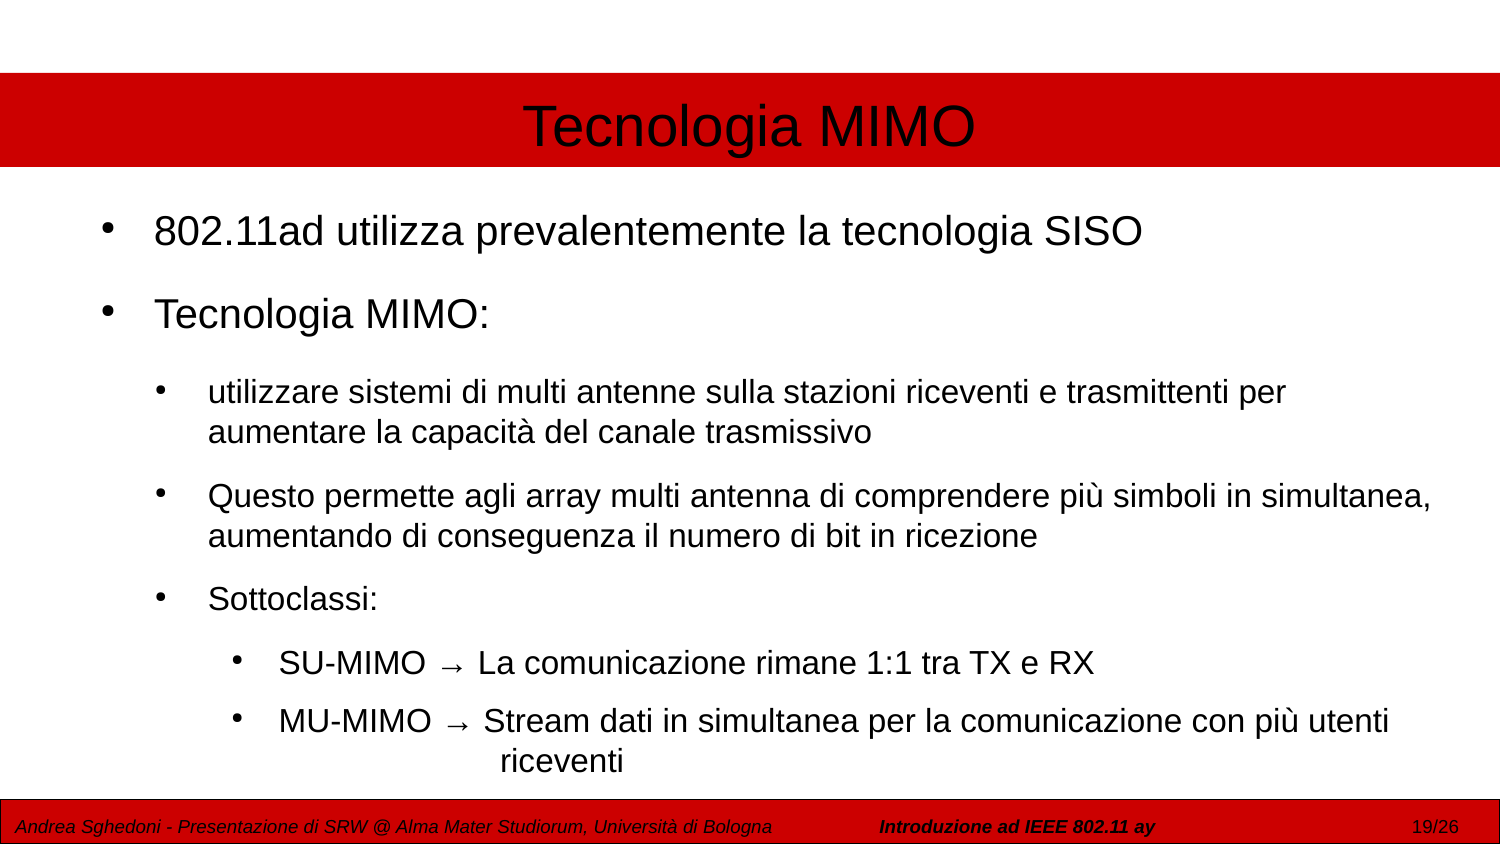

Tecnologia MIMO
# 802.11ad utilizza prevalentemente la tecnologia SISO
Tecnologia MIMO:
utilizzare sistemi di multi antenne sulla stazioni riceventi e trasmittenti per aumentare la capacità del canale trasmissivo
Questo permette agli array multi antenna di comprendere più simboli in simultanea, aumentando di conseguenza il numero di bit in ricezione
Sottoclassi:
SU-MIMO → La comunicazione rimane 1:1 tra TX e RX
MU-MIMO → Stream dati in simultanea per la comunicazione con più utenti 			riceventi
Andrea Sghedoni - Presentazione di SRW @ Alma Mater Studiorum, Università di Bologna 	 Introduzione ad IEEE 802.11 ay 		 19/26